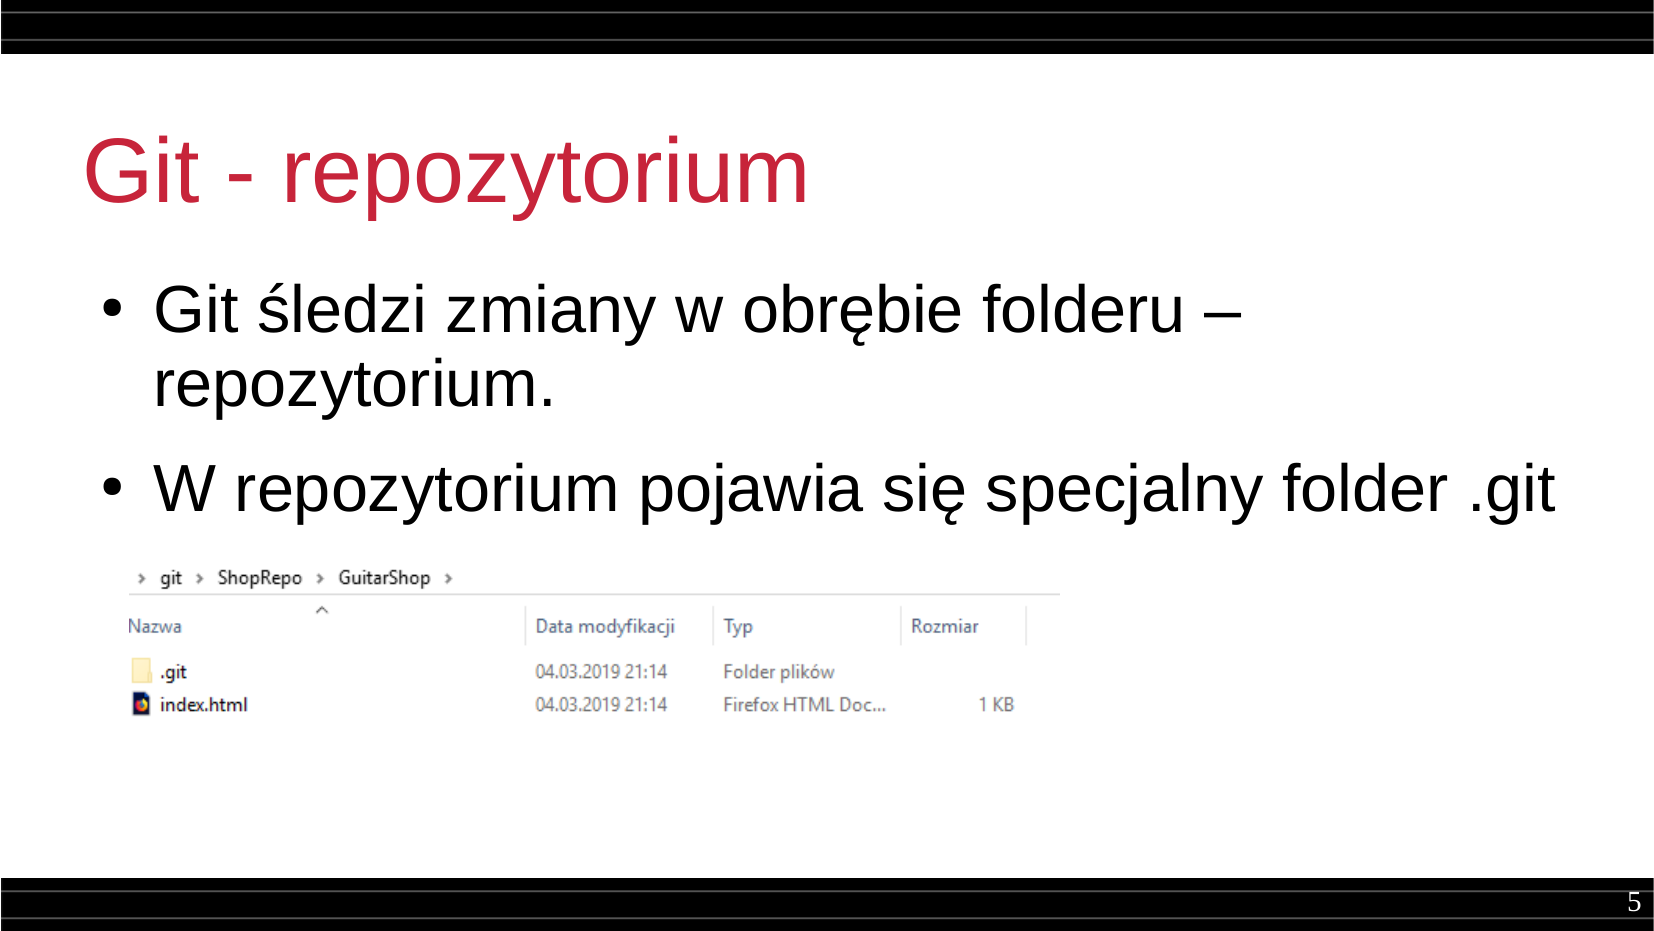

# Git - repozytorium
Git śledzi zmiany w obrębie folderu – repozytorium.
W repozytorium pojawia się specjalny folder .git